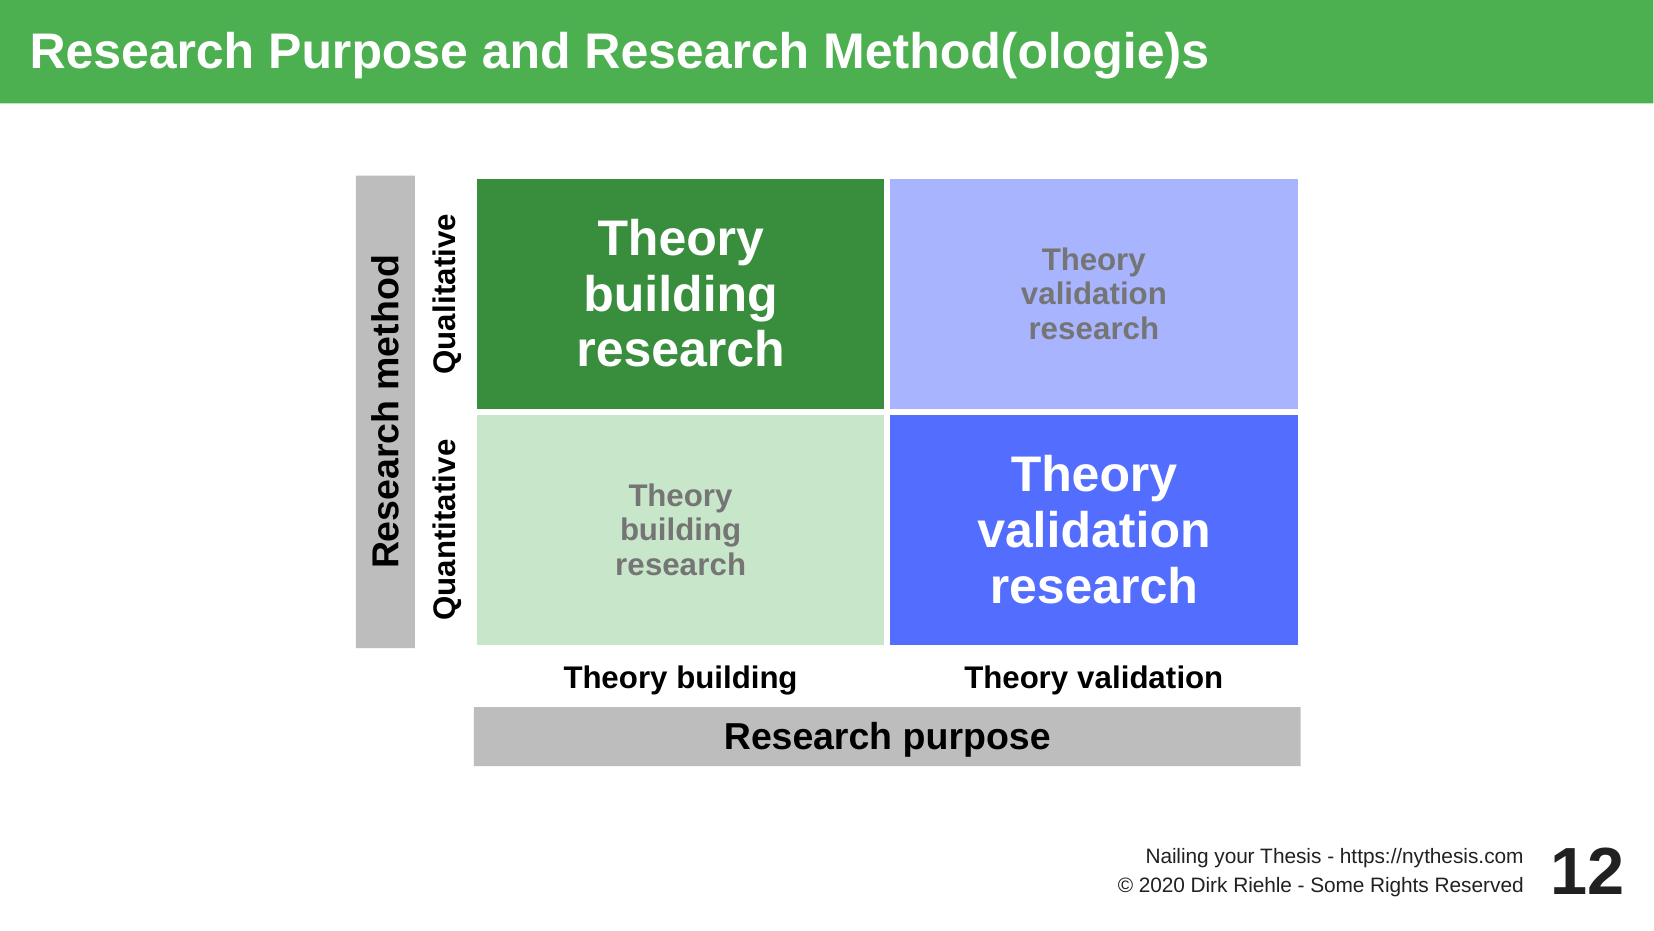

# Research Purpose and Research Method(ologie)s
Qualitative
Research method
Quantitative
Theory
building
research
Theory
validation
research
Theory
building
research
Theory
validation
research
Theory building
Theory validation
Research purpose
Nailing your Thesis - https://nythesis.com
12
© 2020 Dirk Riehle - Some Rights Reserved